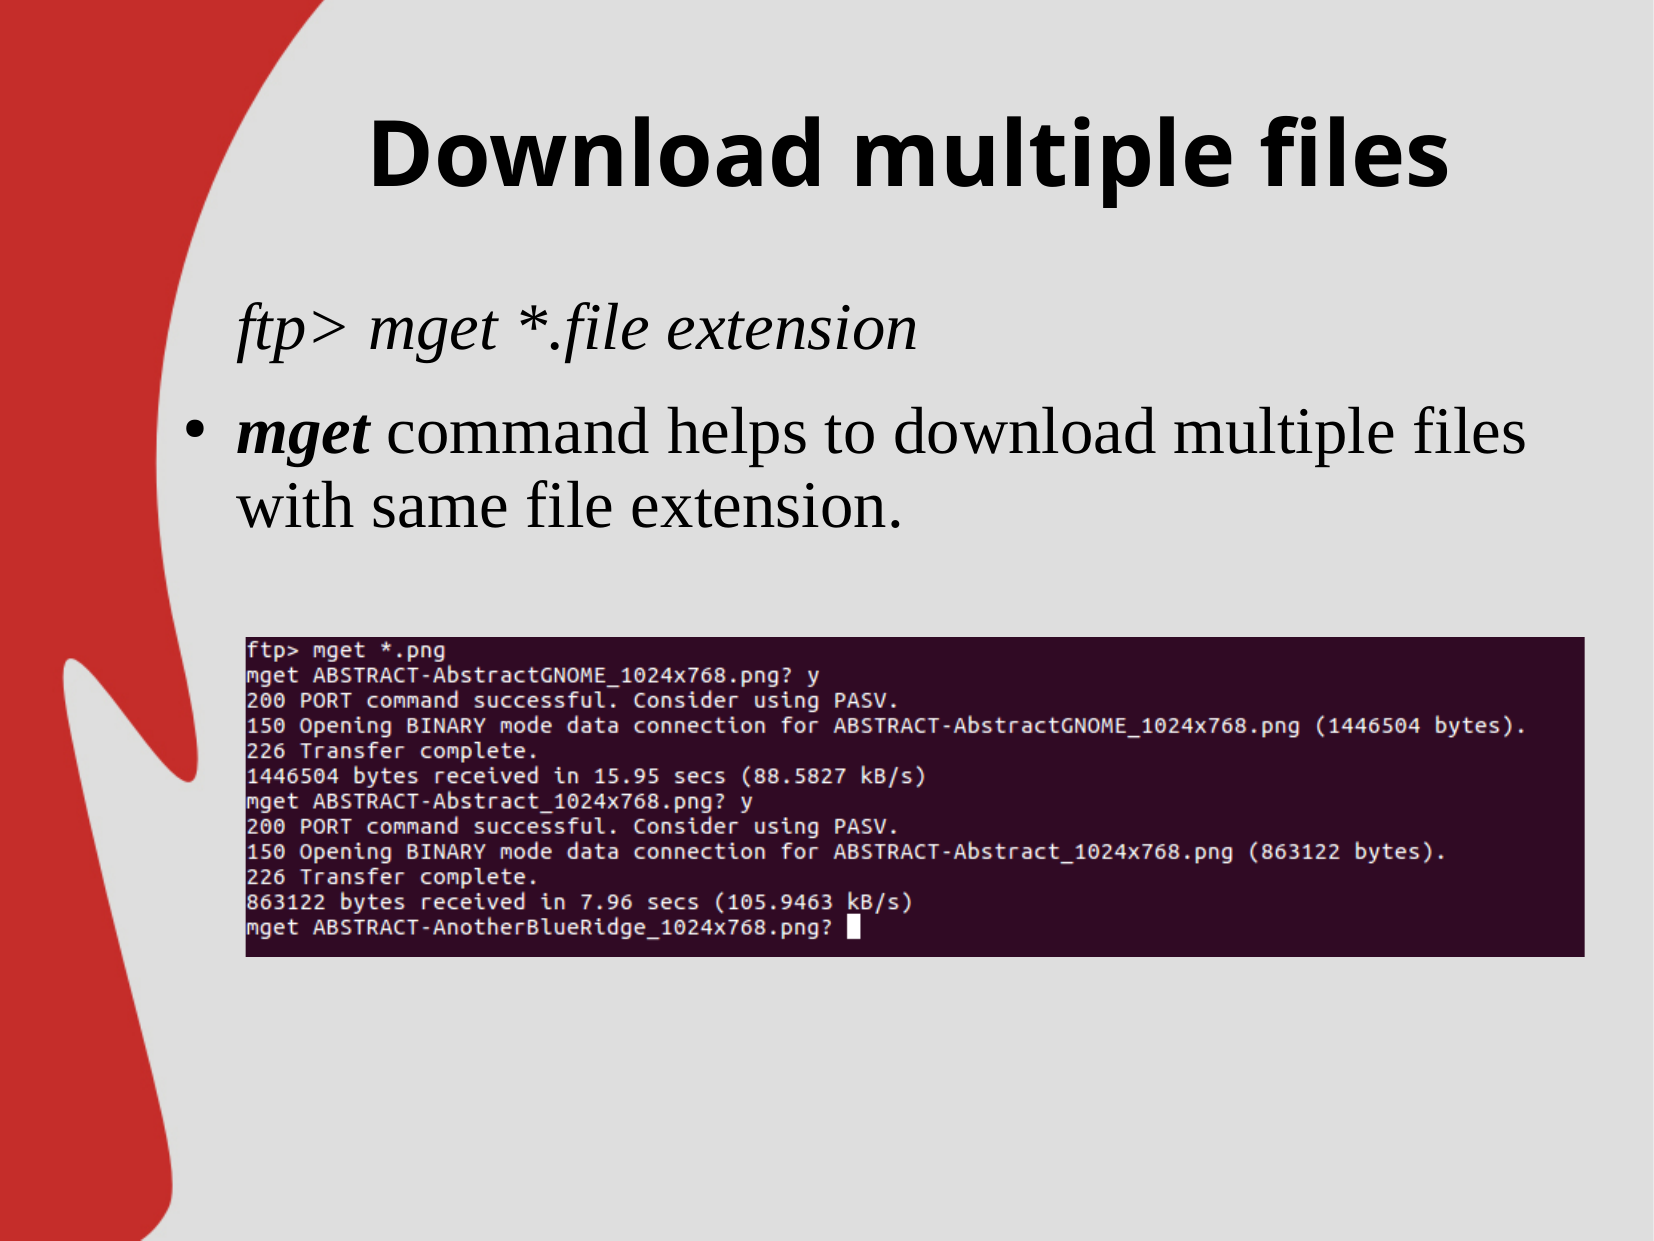

# Download multiple files
ftp> mget *.file extension
mget command helps to download multiple files with same file extension.